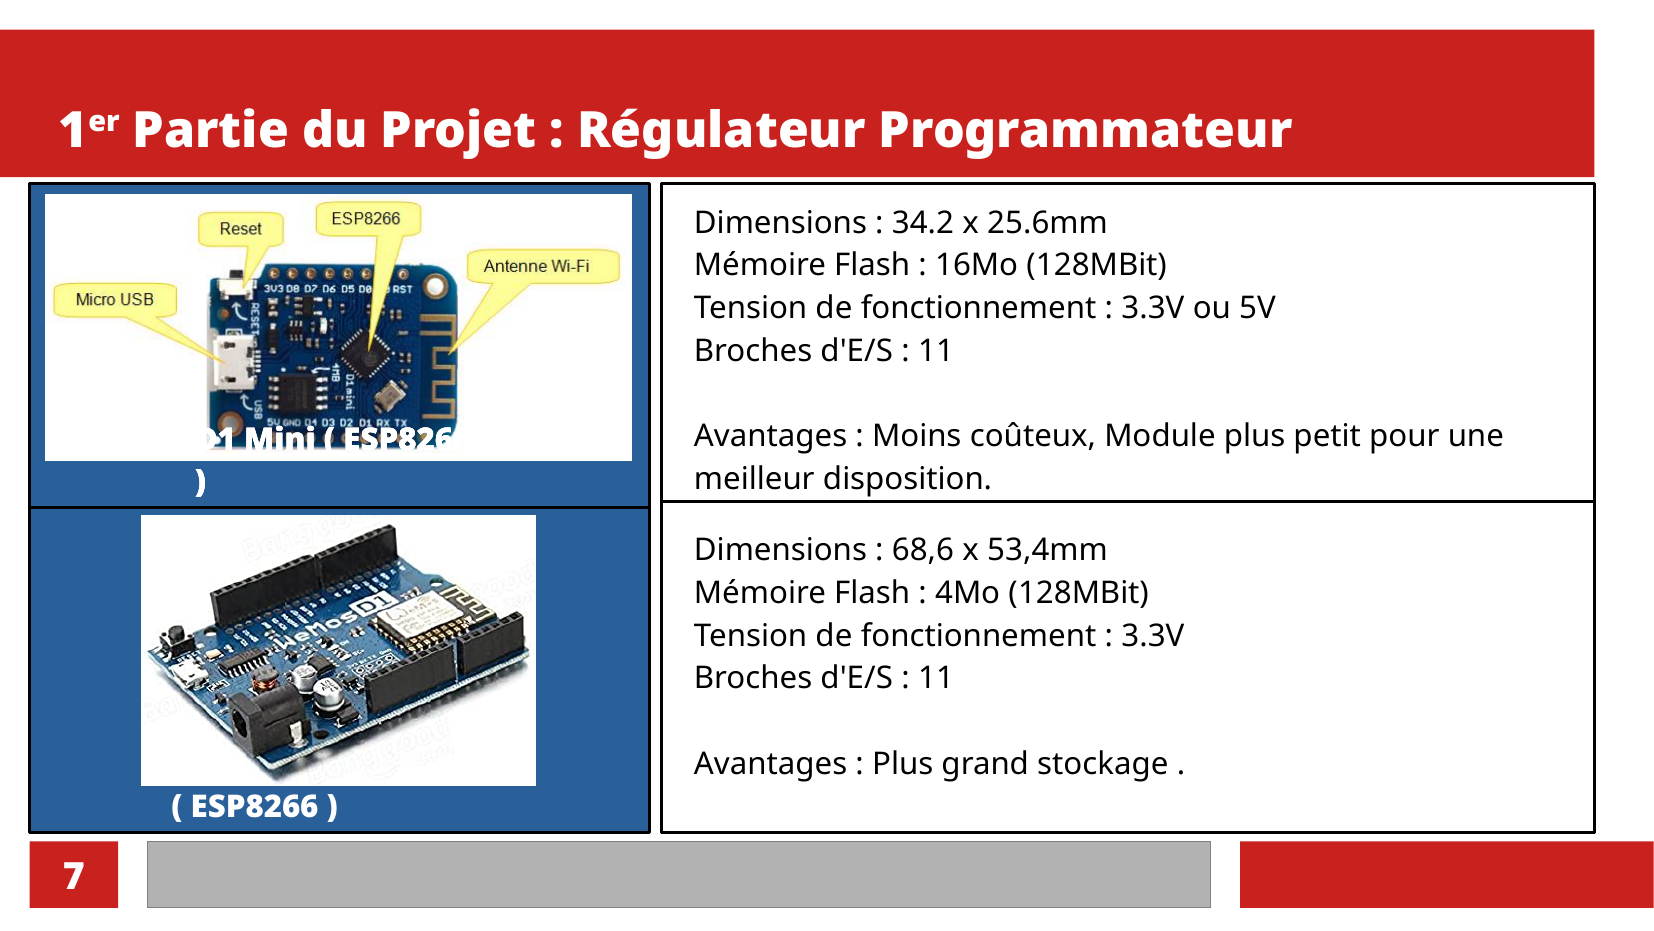

# 1er Partie du Projet : Régulateur Programmateur
Dimensions : 34.2 x 25.6mm
Mémoire Flash : 16Mo (128MBit)
Tension de fonctionnement : 3.3V ou 5V
Broches d'E/S : 11
Avantages : Moins coûteux, Module plus petit pour une meilleur disposition.
D1 Mini ( ESP8266 )
D1 Mini ( ESP8266 )
D1 Mini ( ESP8266 )
Dimensions : 68,6 x 53,4mm
Mémoire Flash : 4Mo (128MBit)
Tension de fonctionnement : 3.3V
Broches d'E/S : 11
Avantages : Plus grand stockage .
Arduino UNO ( ESP8266 )
7